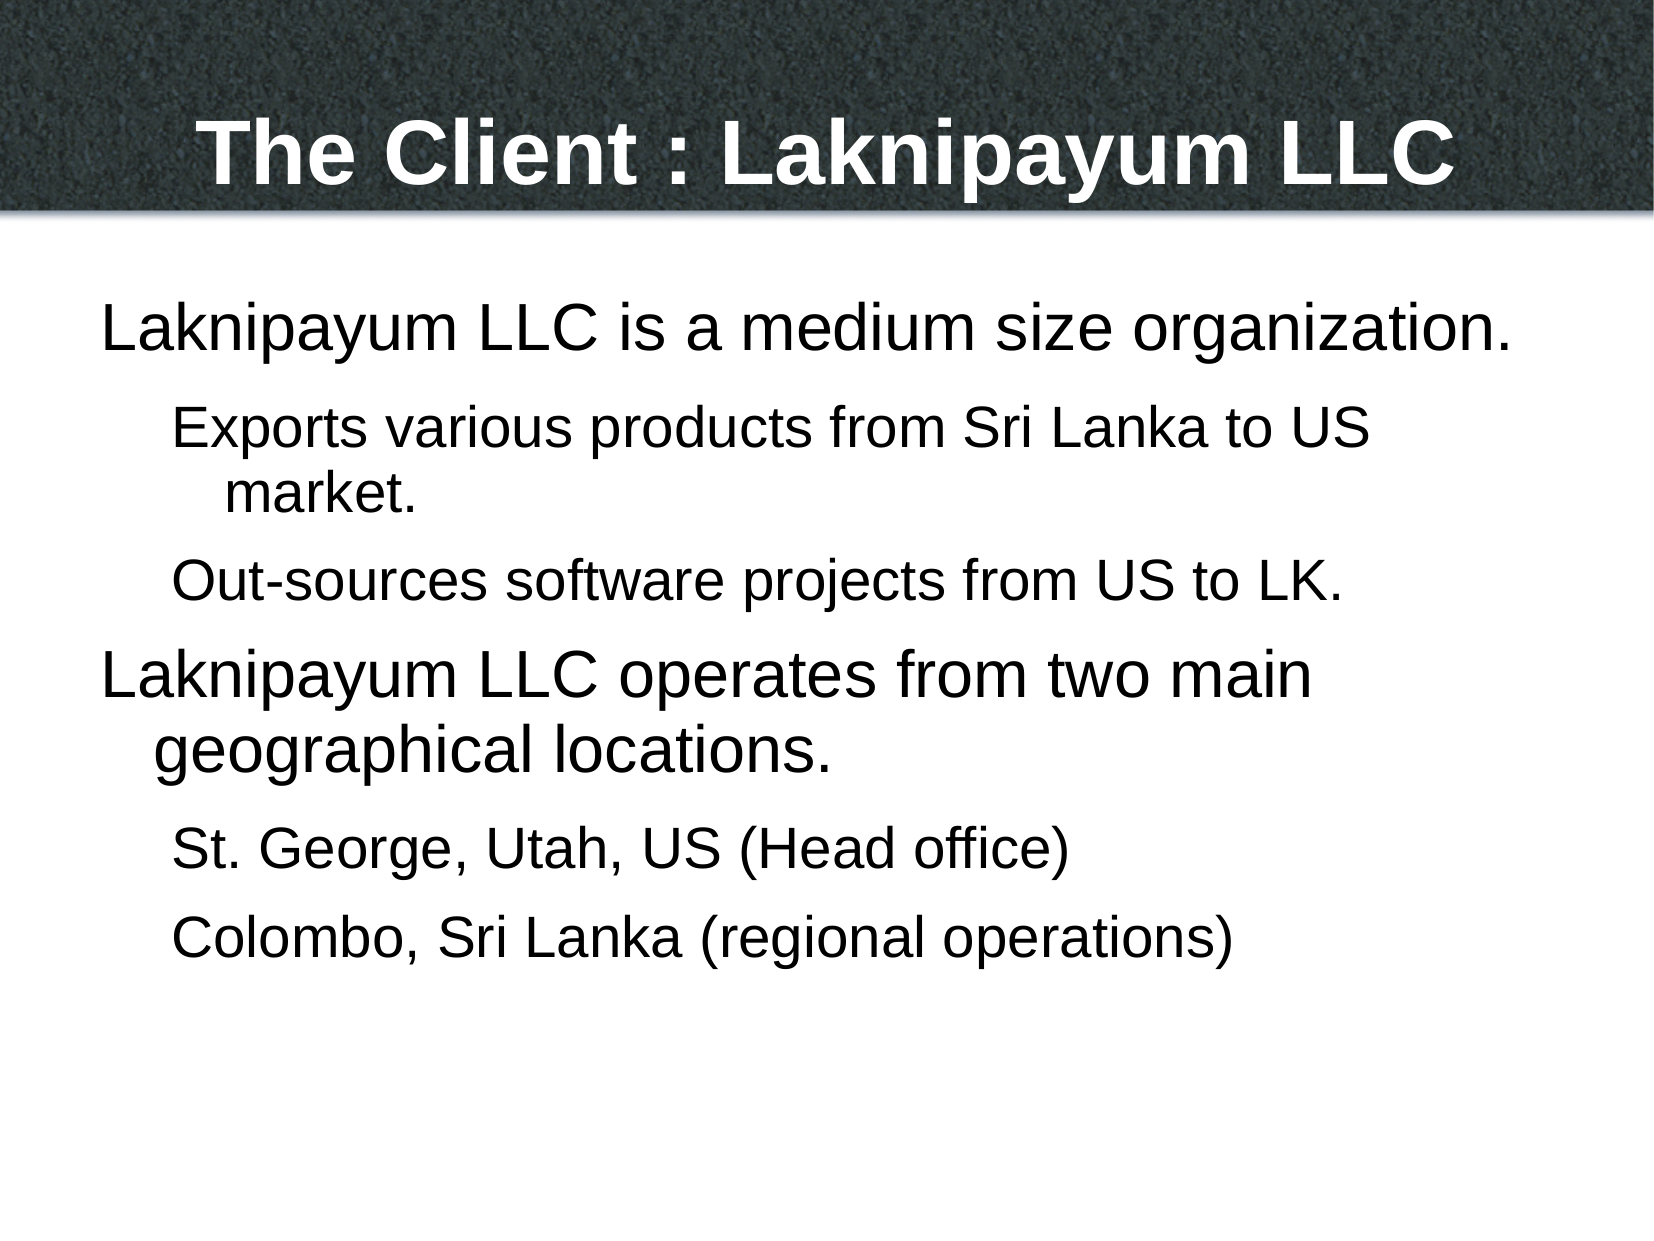

# The Client : Laknipayum LLC
Laknipayum LLC is a medium size organization.
Exports various products from Sri Lanka to US market.
Out-sources software projects from US to LK.
Laknipayum LLC operates from two main geographical locations.
St. George, Utah, US (Head office)
Colombo, Sri Lanka (regional operations)